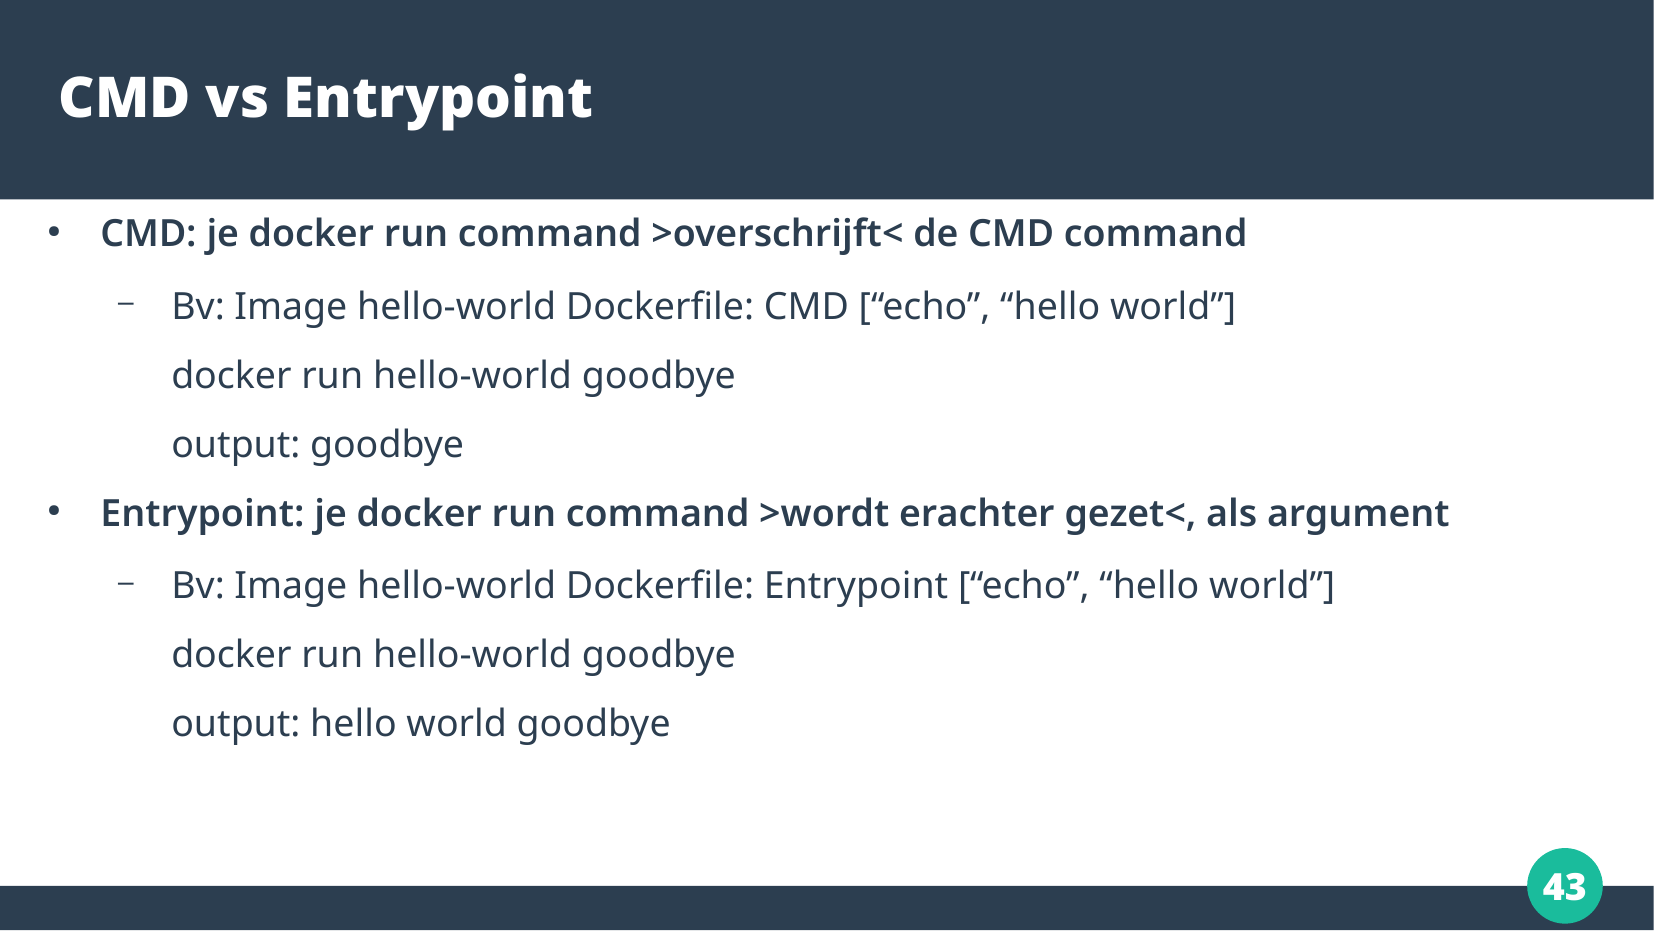

# CMD vs Entrypoint
CMD: je docker run command >overschrijft< de CMD command
Bv: Image hello-world Dockerfile: CMD [“echo”, “hello world”]
docker run hello-world goodbye
output: goodbye
Entrypoint: je docker run command >wordt erachter gezet<, als argument
Bv: Image hello-world Dockerfile: Entrypoint [“echo”, “hello world”]
docker run hello-world goodbye
output: hello world goodbye